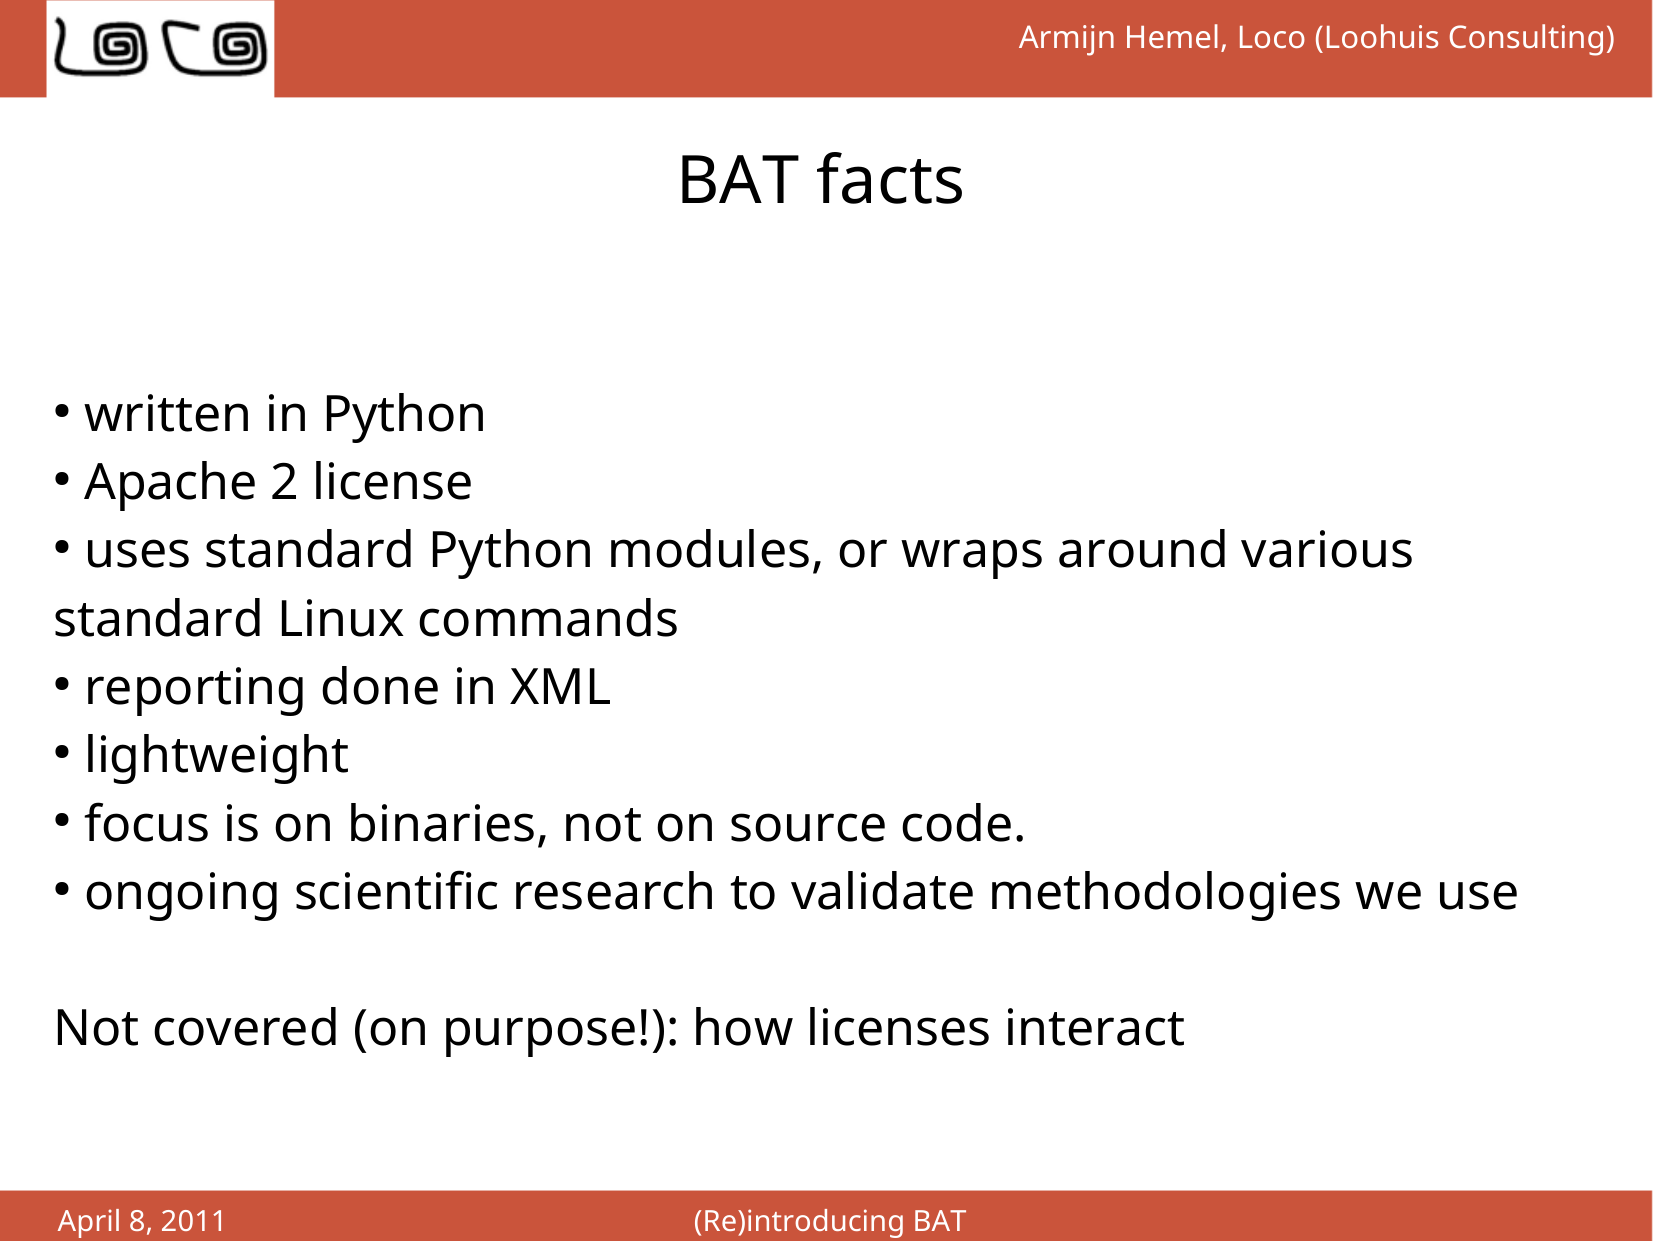

# BAT facts
 written in Python
 Apache 2 license
 uses standard Python modules, or wraps around various standard Linux commands
 reporting done in XML
 lightweight
 focus is on binaries, not on source code.
 ongoing scientific research to validate methodologies we use
Not covered (on purpose!): how licenses interact
Comet: practical solution or crutch?